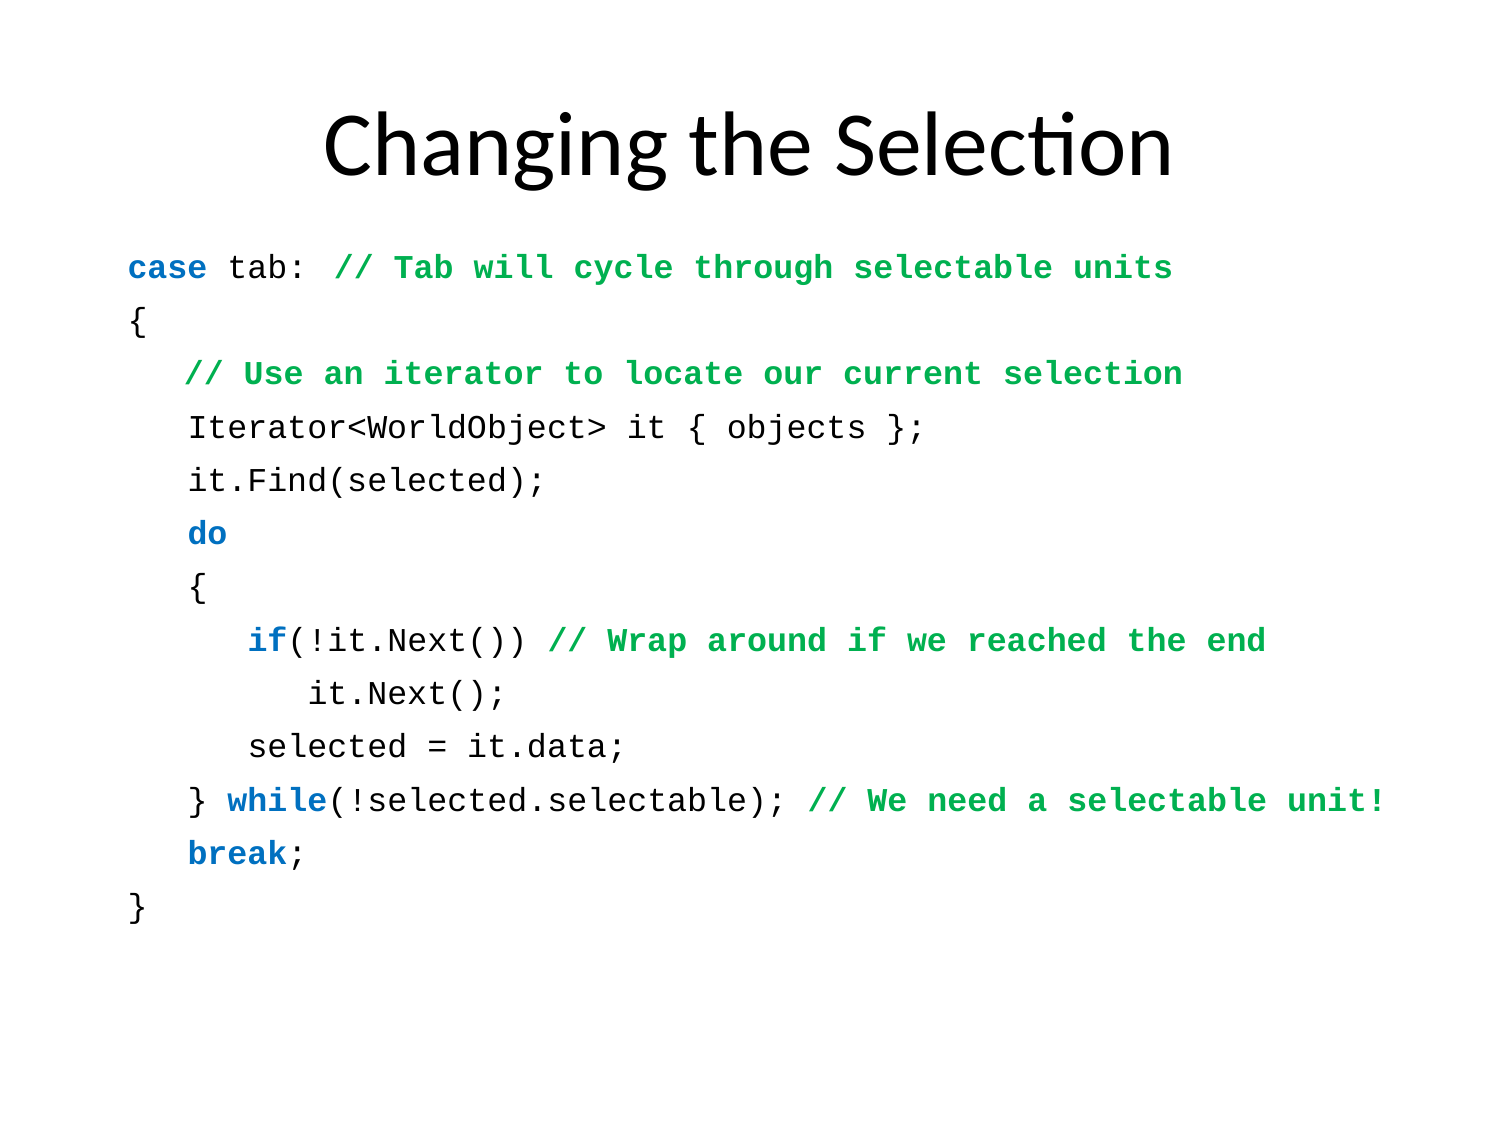

# Changing the Selection
case tab:	// Tab will cycle through selectable units
{
	// Use an iterator to locate our current selection
 Iterator<WorldObject> it { objects };
 it.Find(selected);
 do
 {
 if(!it.Next()) // Wrap around if we reached the end
 it.Next();
 selected = it.data;
 } while(!selected.selectable); // We need a selectable unit!
 break;
}